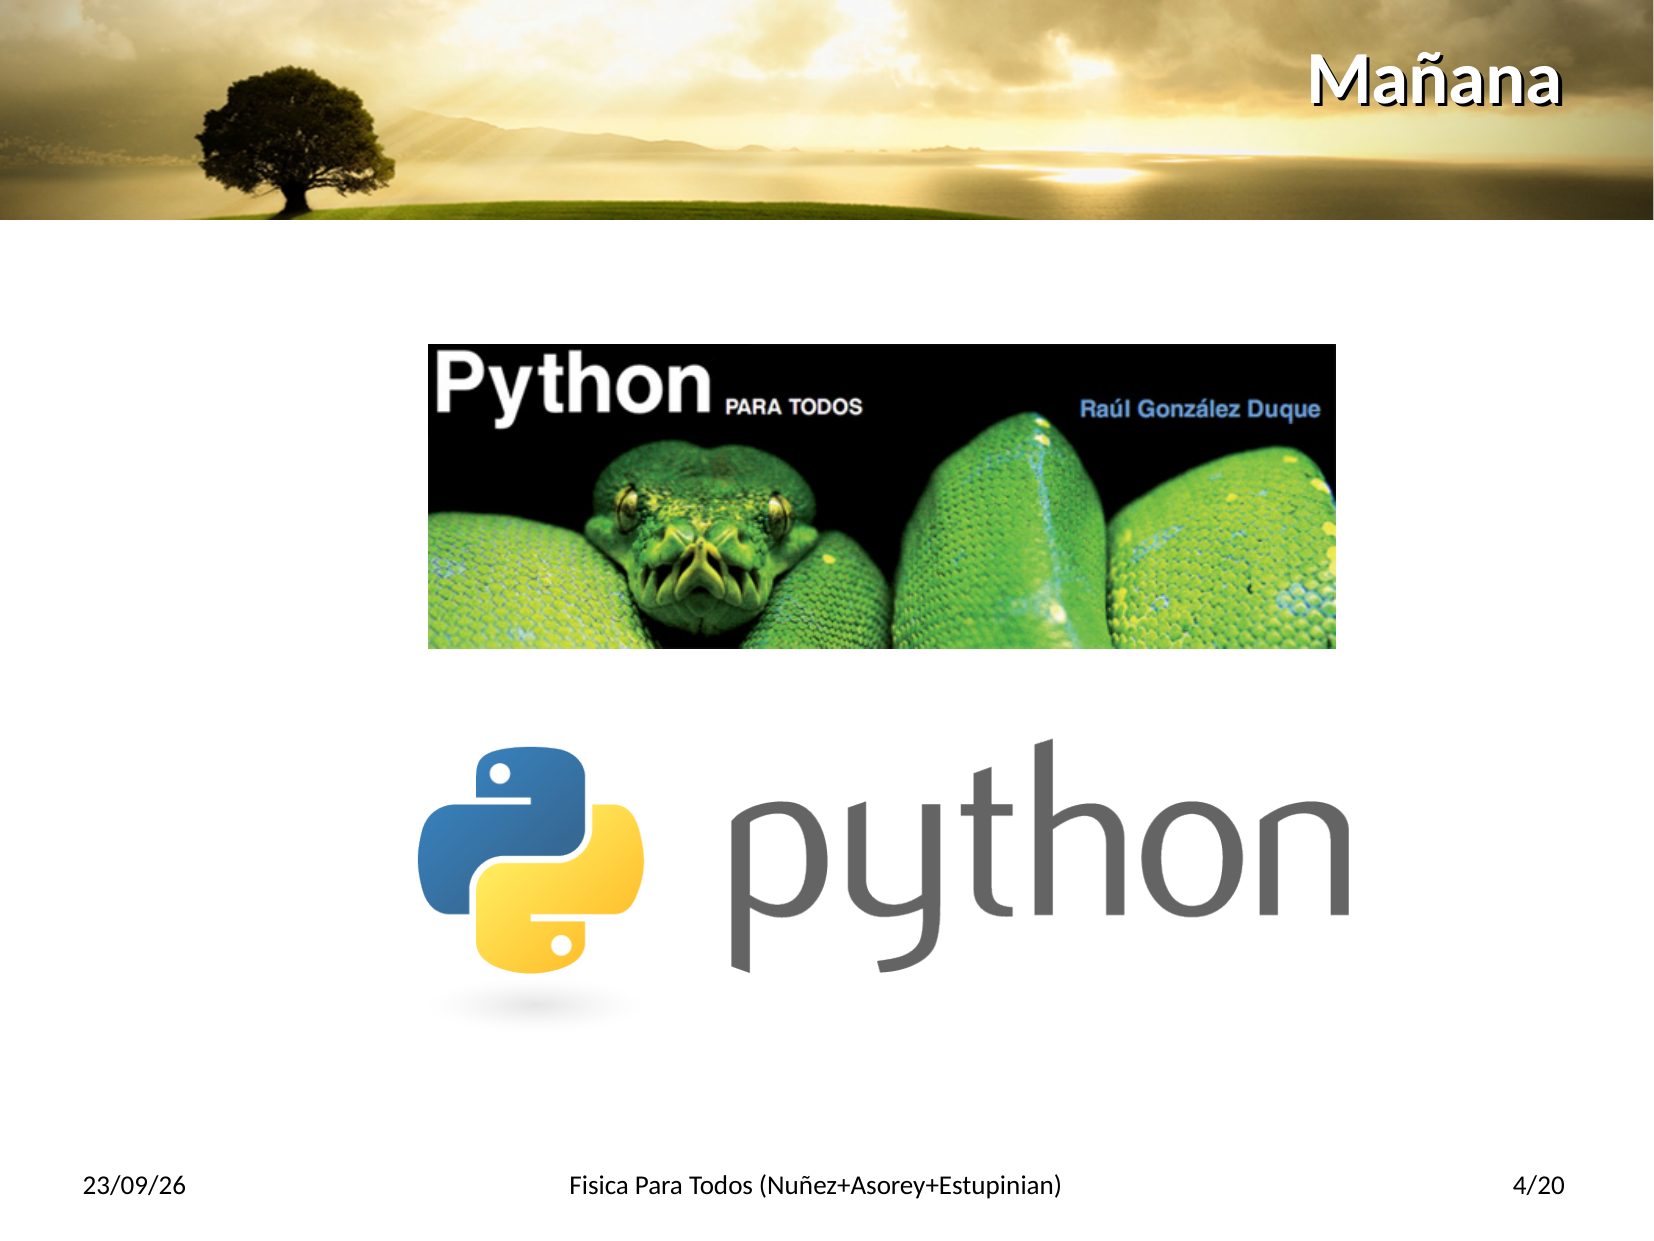

# Mañana
Fisica Para Todos (Nuñez+Asorey+Estupinian)
4